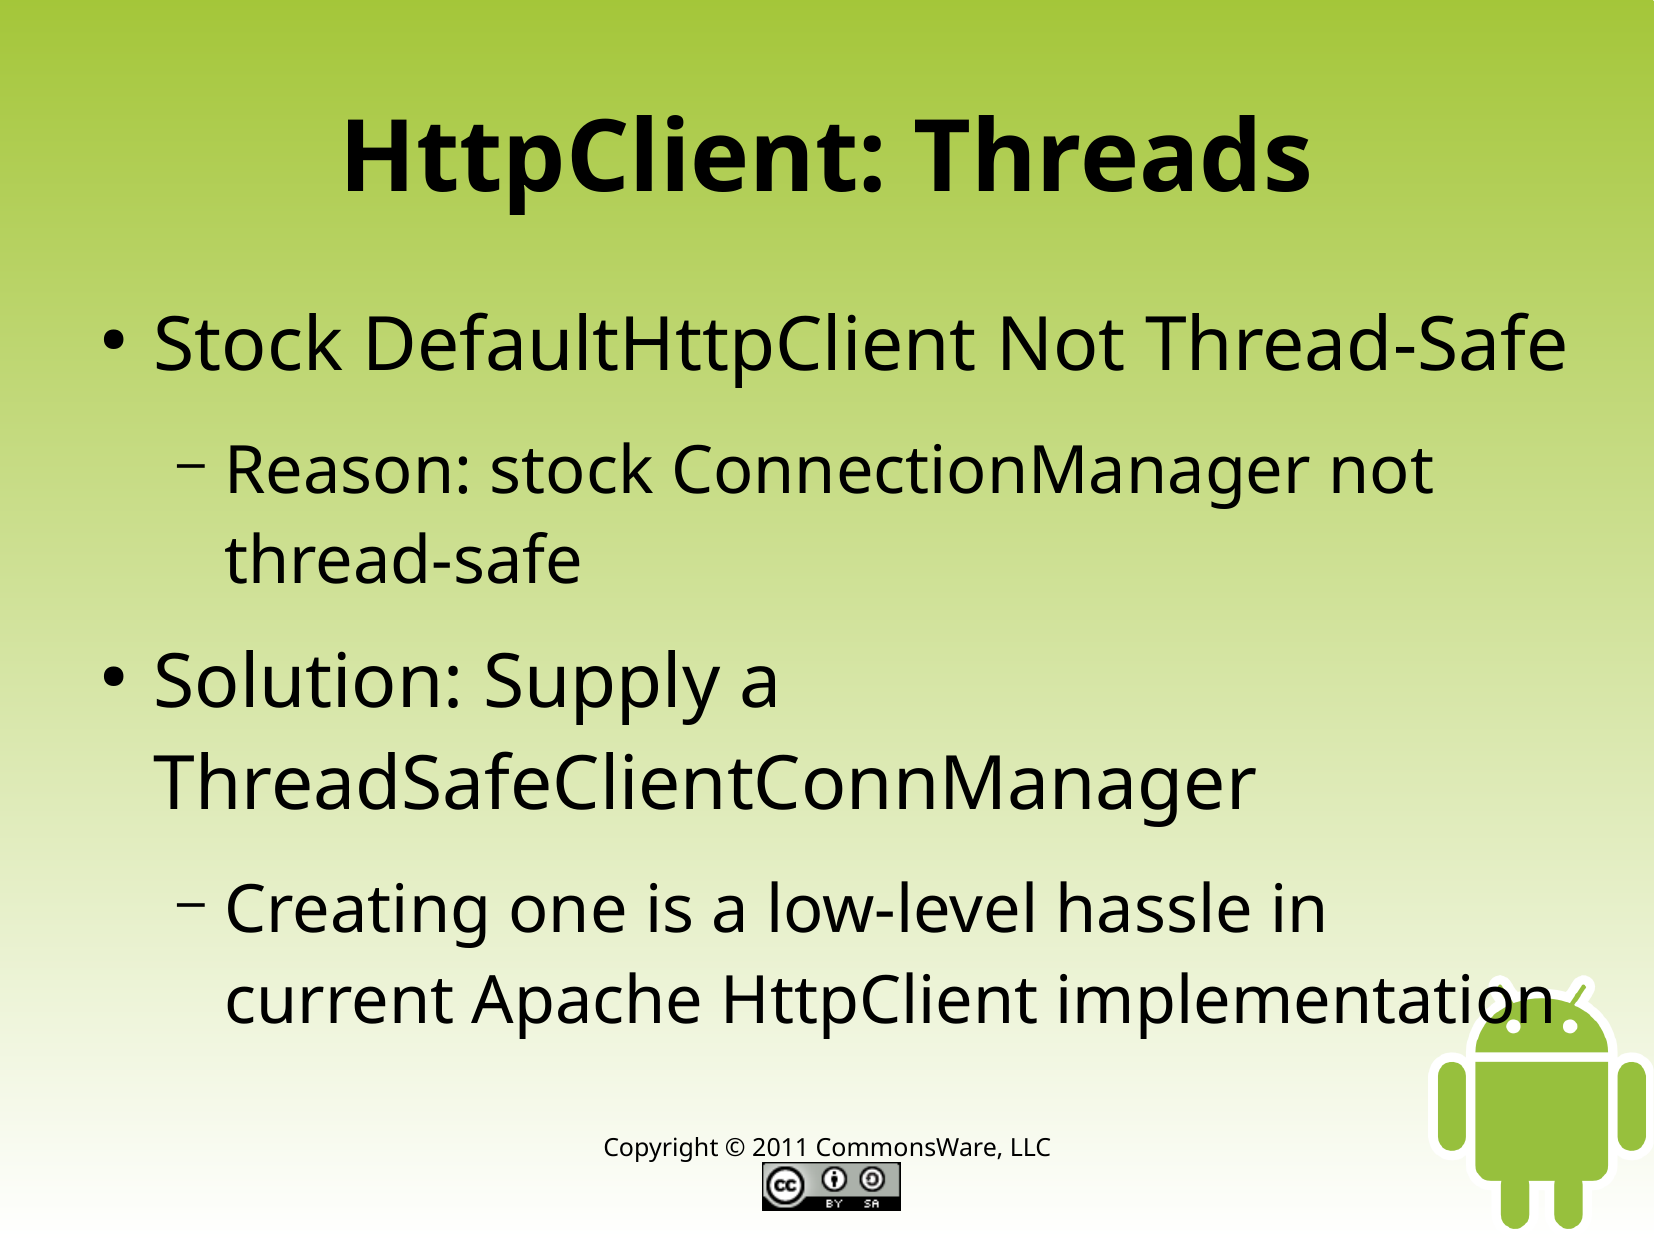

# HttpClient: Threads
Stock DefaultHttpClient Not Thread-Safe
Reason: stock ConnectionManager not thread-safe
Solution: Supply a ThreadSafeClientConnManager
Creating one is a low-level hassle in current Apache HttpClient implementation